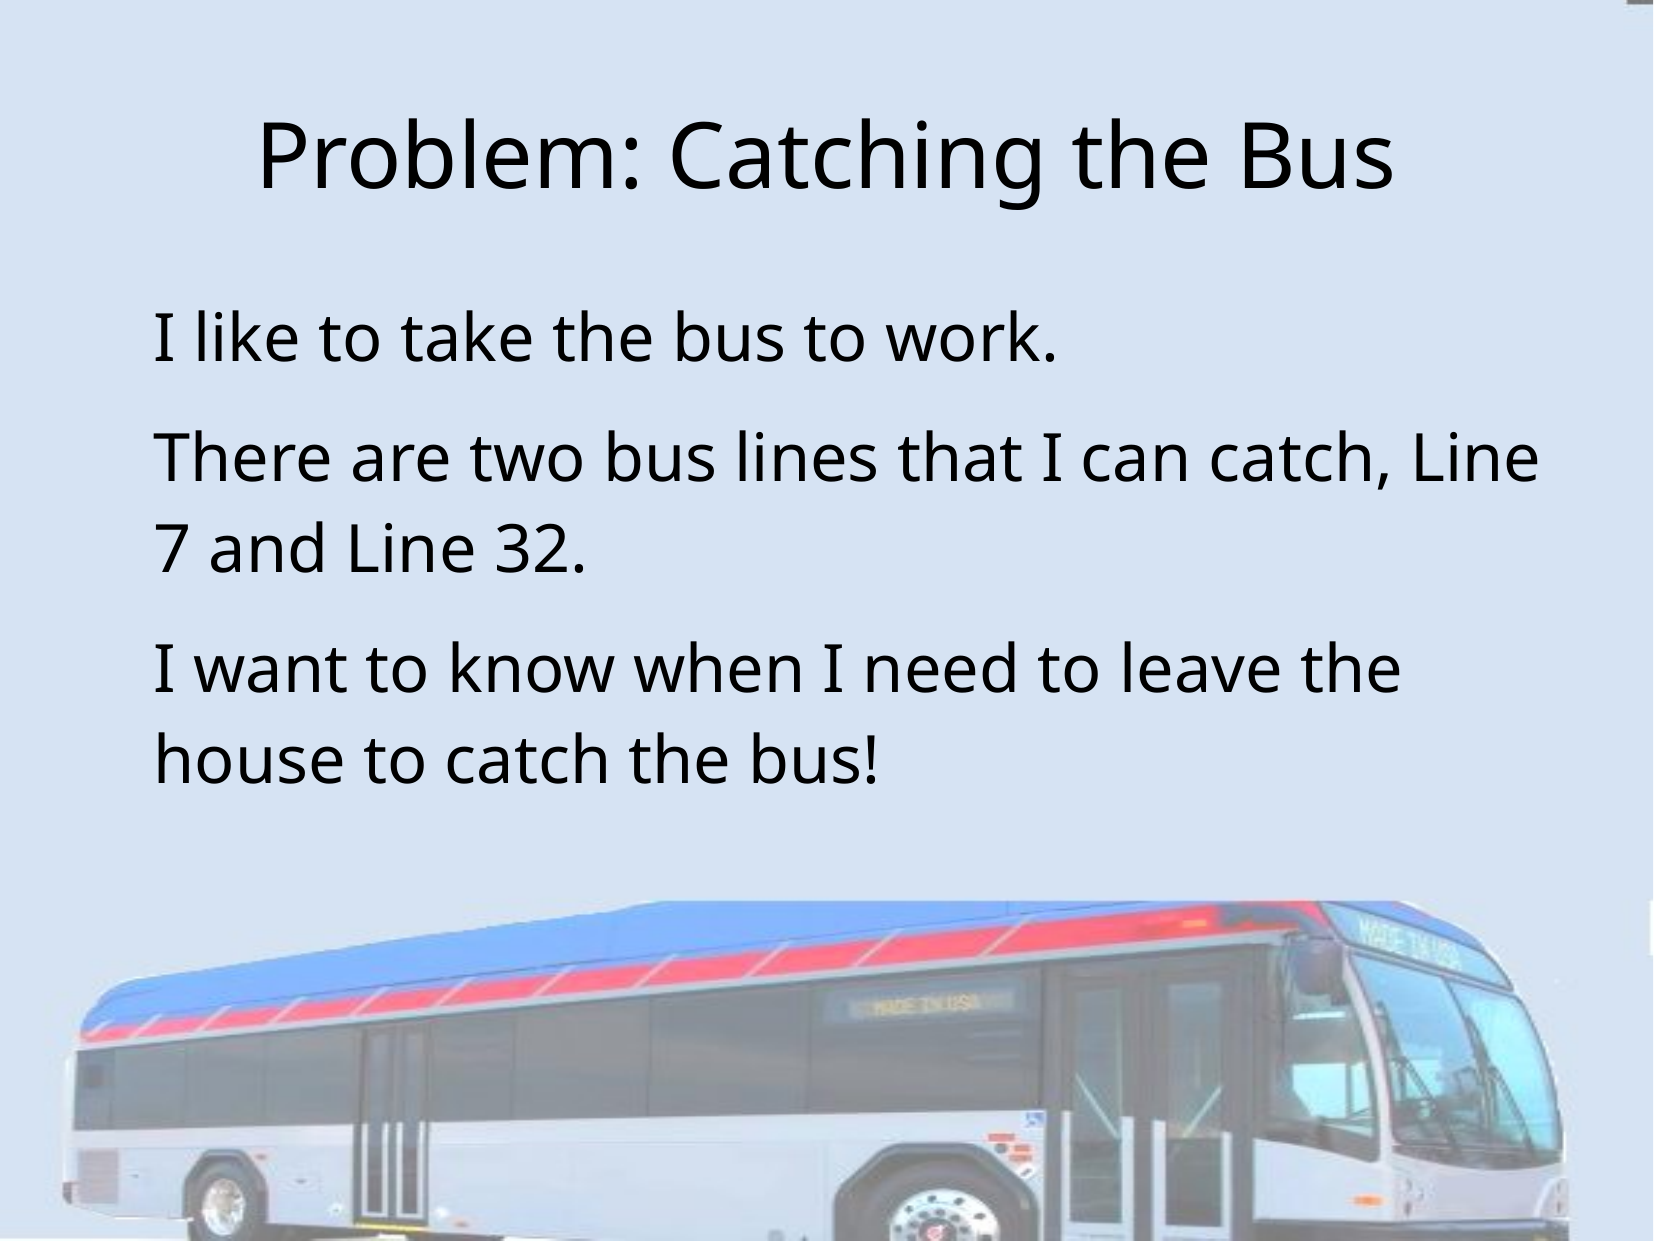

# Problem: Catching the Bus
I like to take the bus to work.
There are two bus lines that I can catch, Line 7 and Line 32.
I want to know when I need to leave the house to catch the bus!